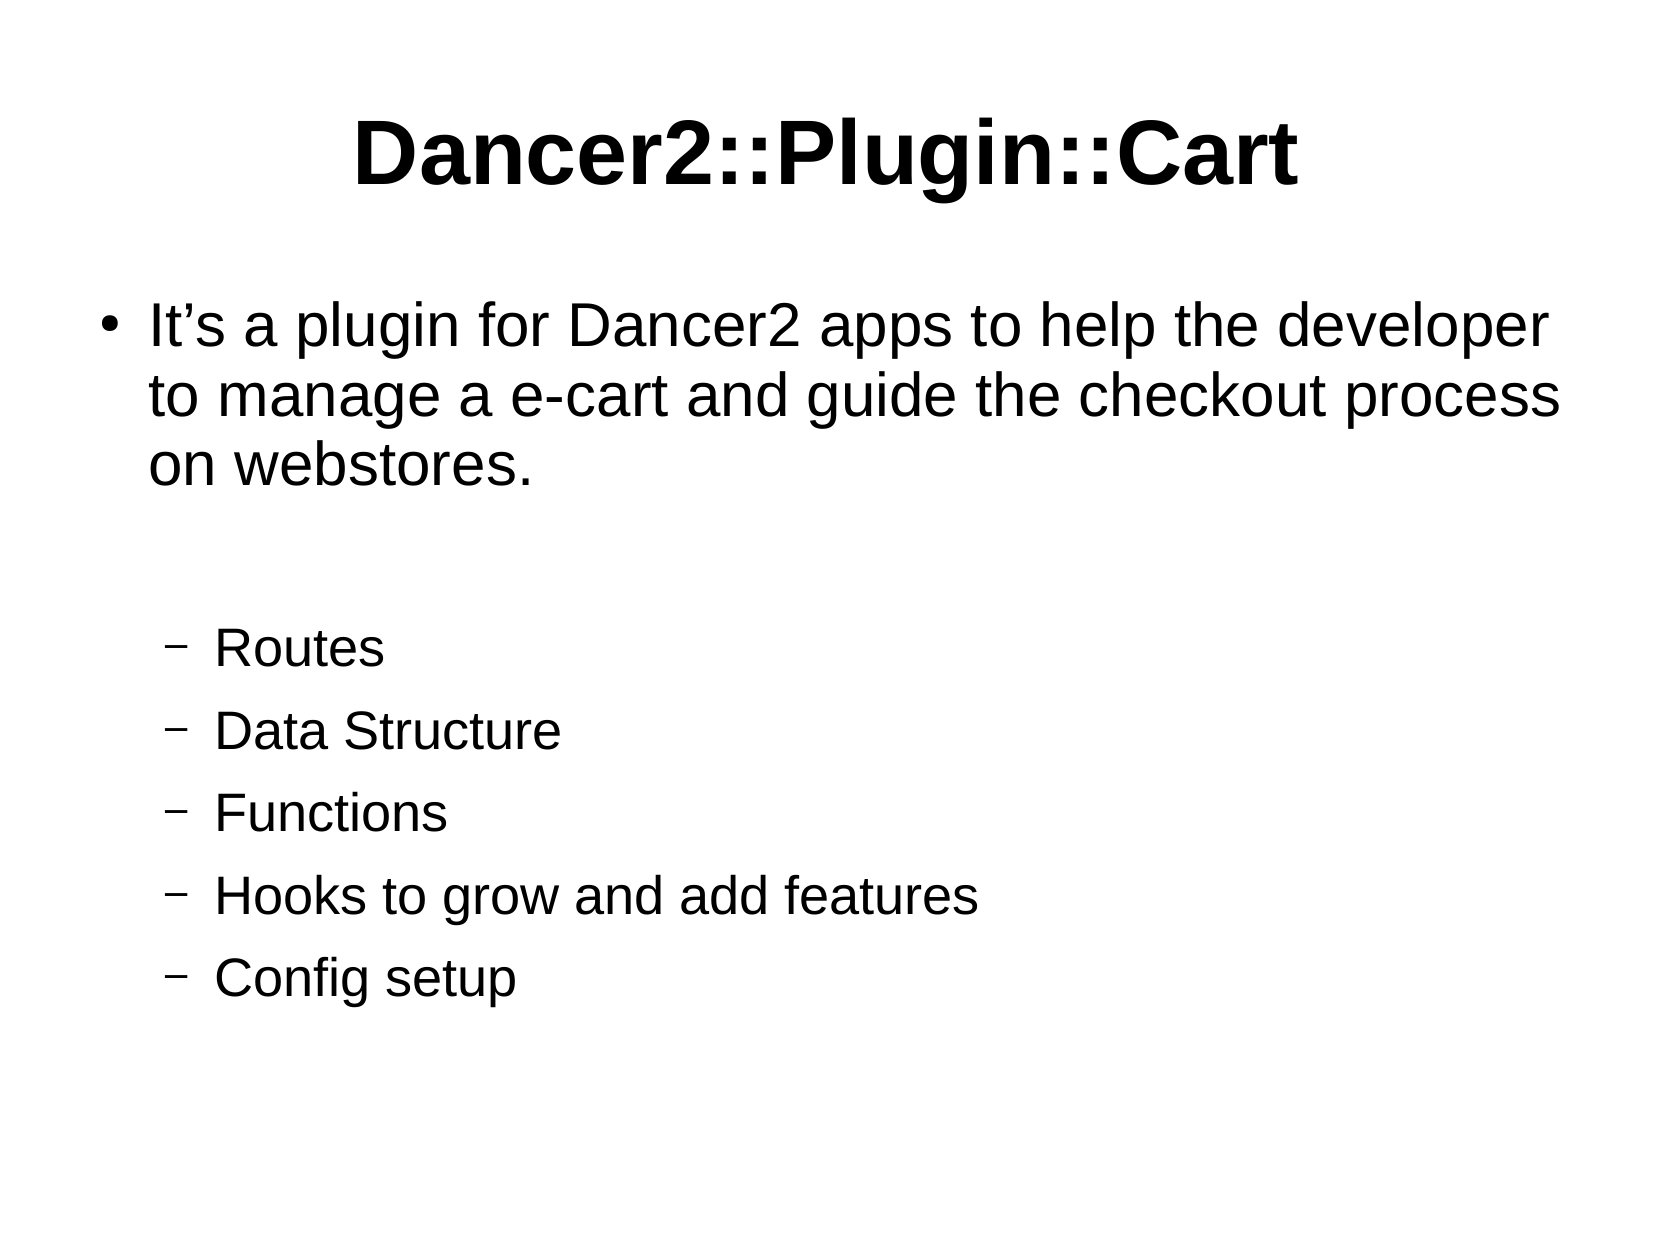

# Dancer2::Plugin::Cart
It’s a plugin for Dancer2 apps to help the developer to manage a e-cart and guide the checkout process on webstores.
Routes
Data Structure
Functions
Hooks to grow and add features
Config setup